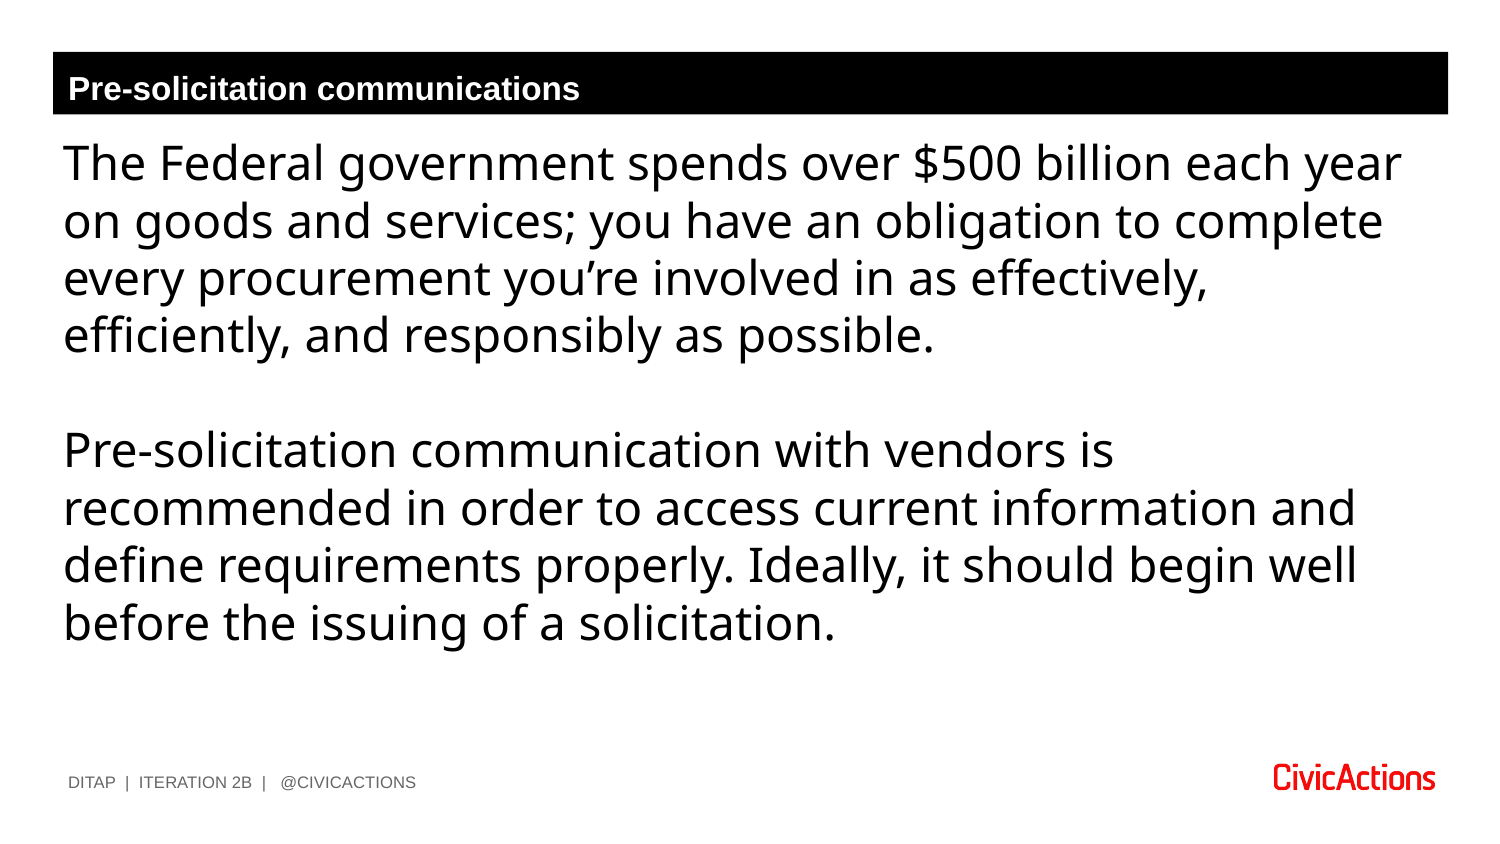

Pre-solicitation communications
# The Federal government spends over $500 billion each year on goods and services; you have an obligation to complete every procurement you’re involved in as effectively, efficiently, and responsibly as possible.
Pre-solicitation communication with vendors is recommended in order to access current information and define requirements properly. Ideally, it should begin well before the issuing of a solicitation.